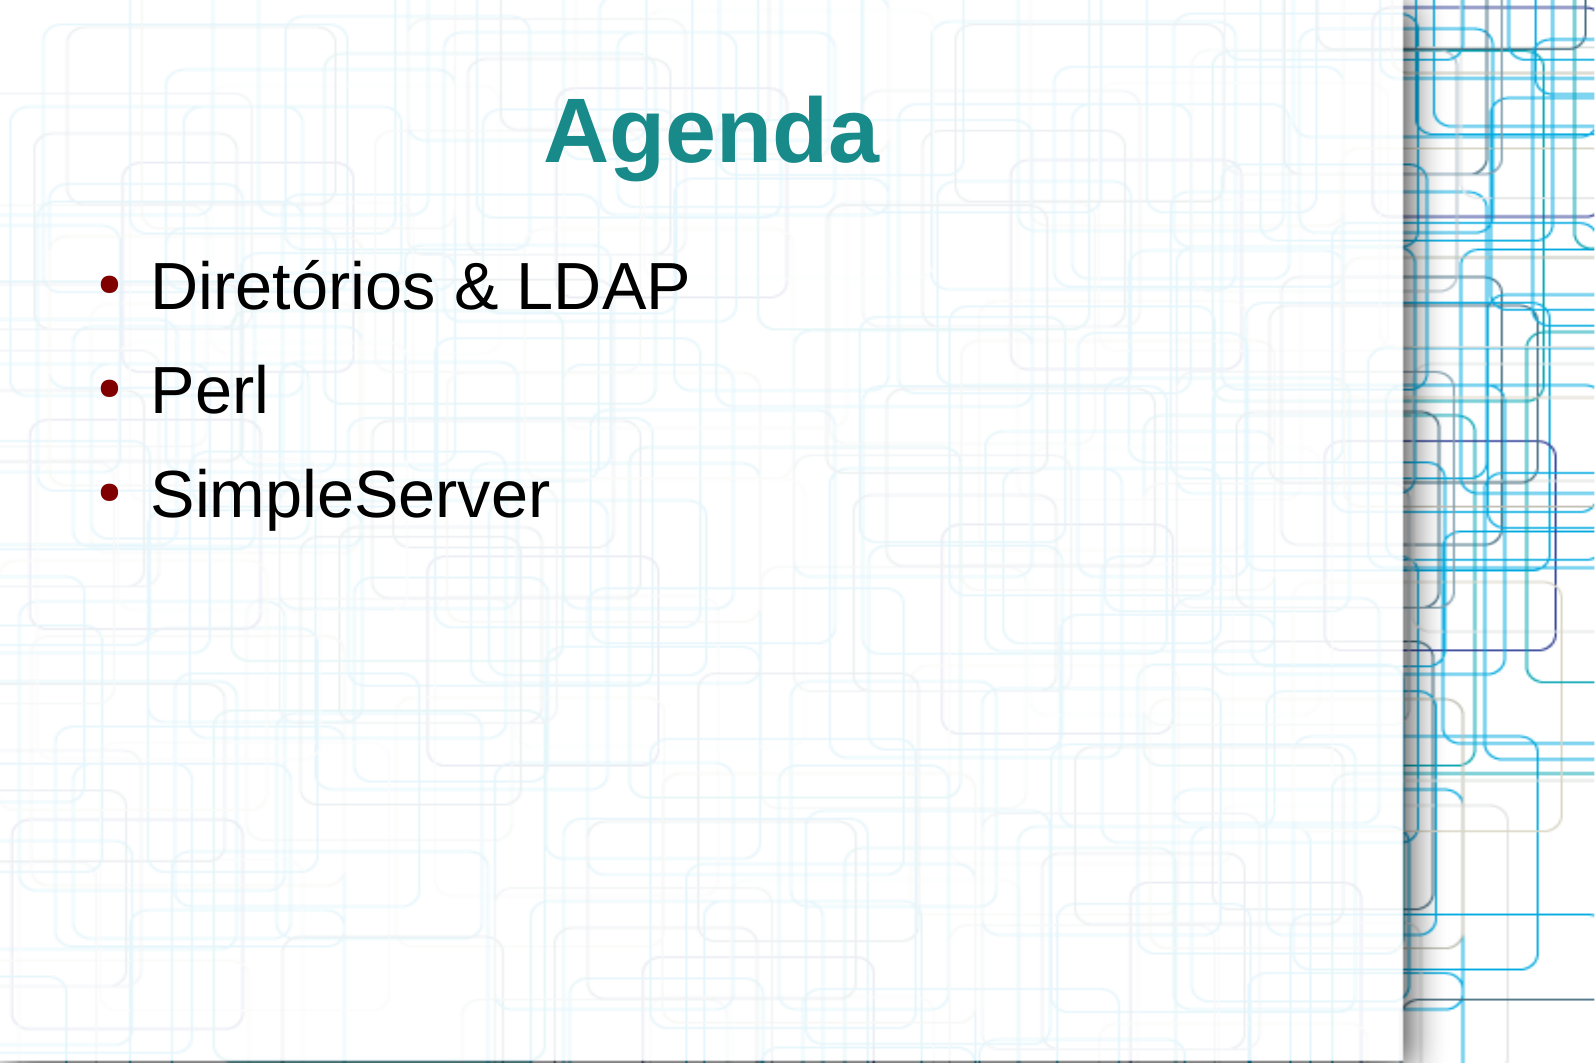

# Agenda
Diretórios & LDAP
Perl
SimpleServer